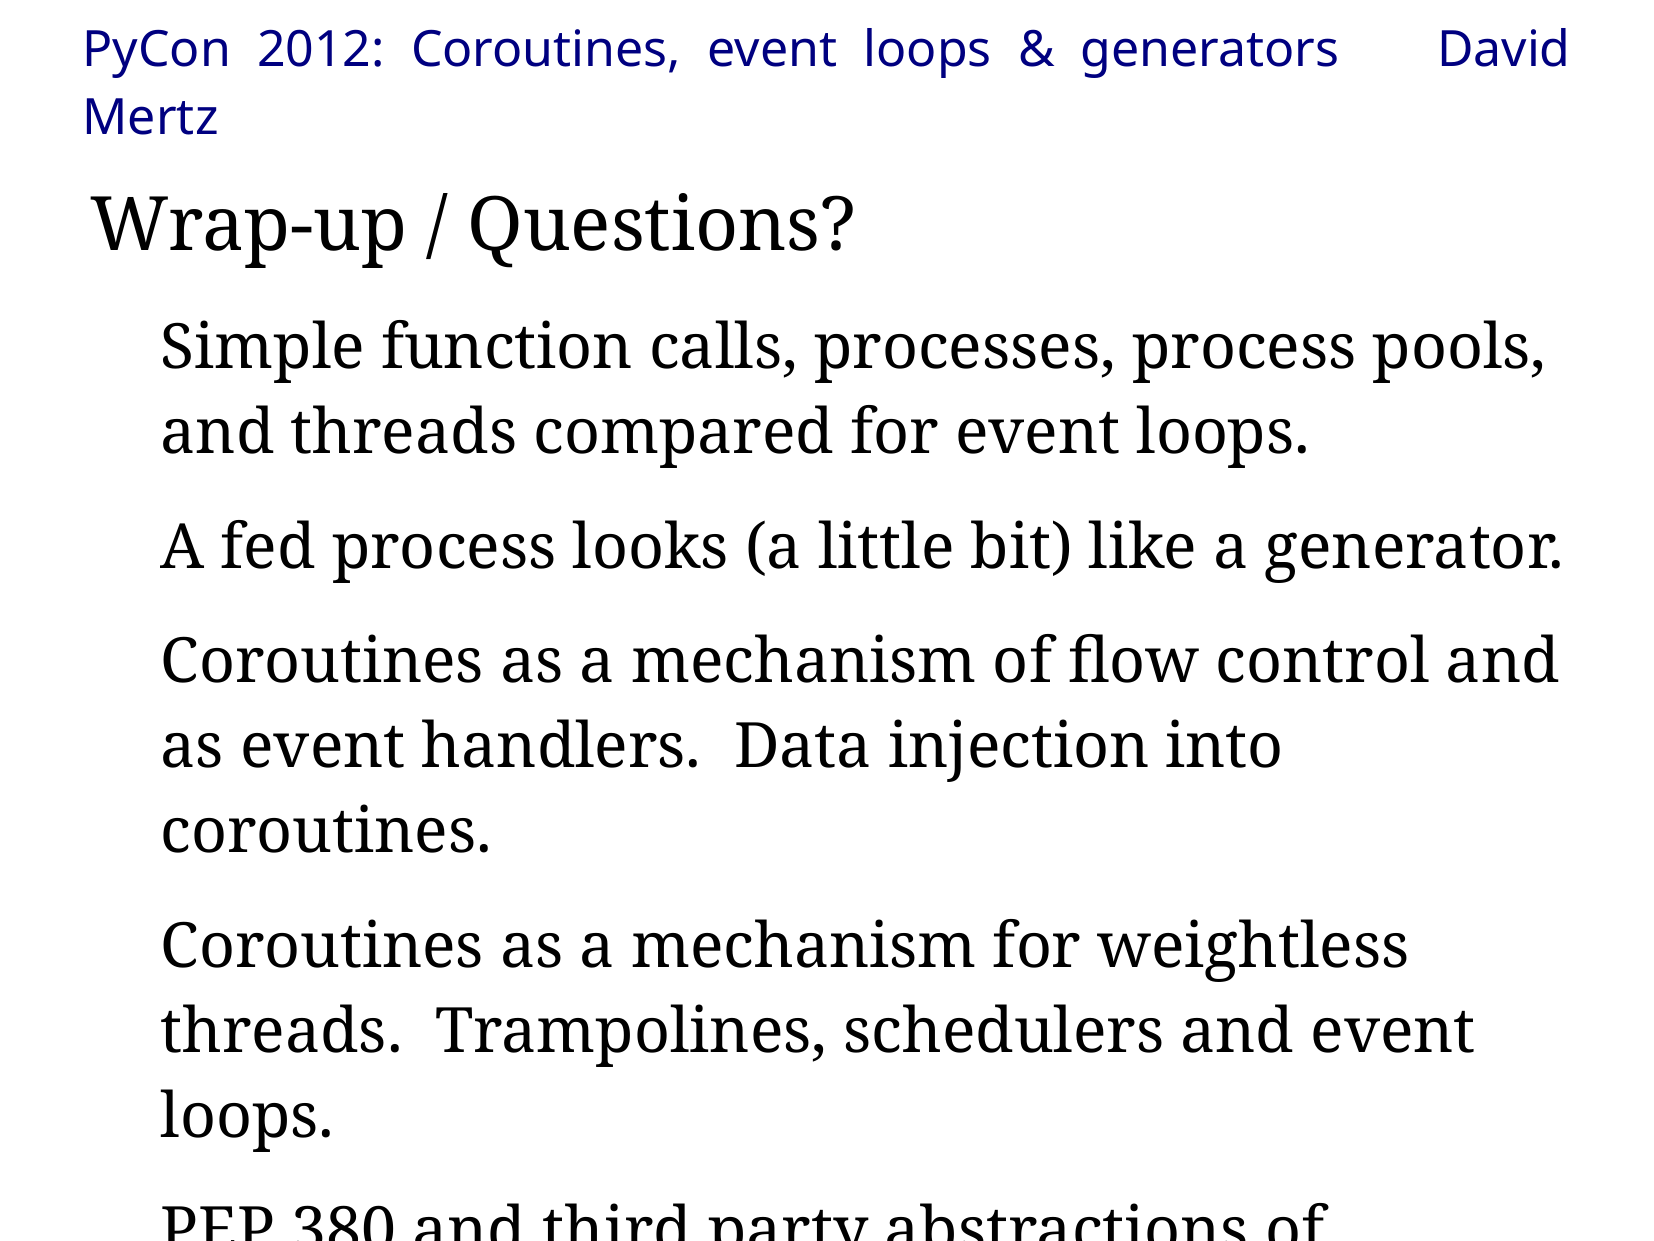

PyCon 2012: Coroutines, event loops & generators		David Mertz
# Wrap-up / Questions?
Simple function calls, processes, process pools, and threads compared for event loops.
A fed process looks (a little bit) like a generator.
Coroutines as a mechanism of flow control and as event handlers. Data injection into coroutines.
Coroutines as a mechanism for weightless threads. Trampolines, schedulers and event loops.
PEP 380 and third party abstractions of generator-based threads.